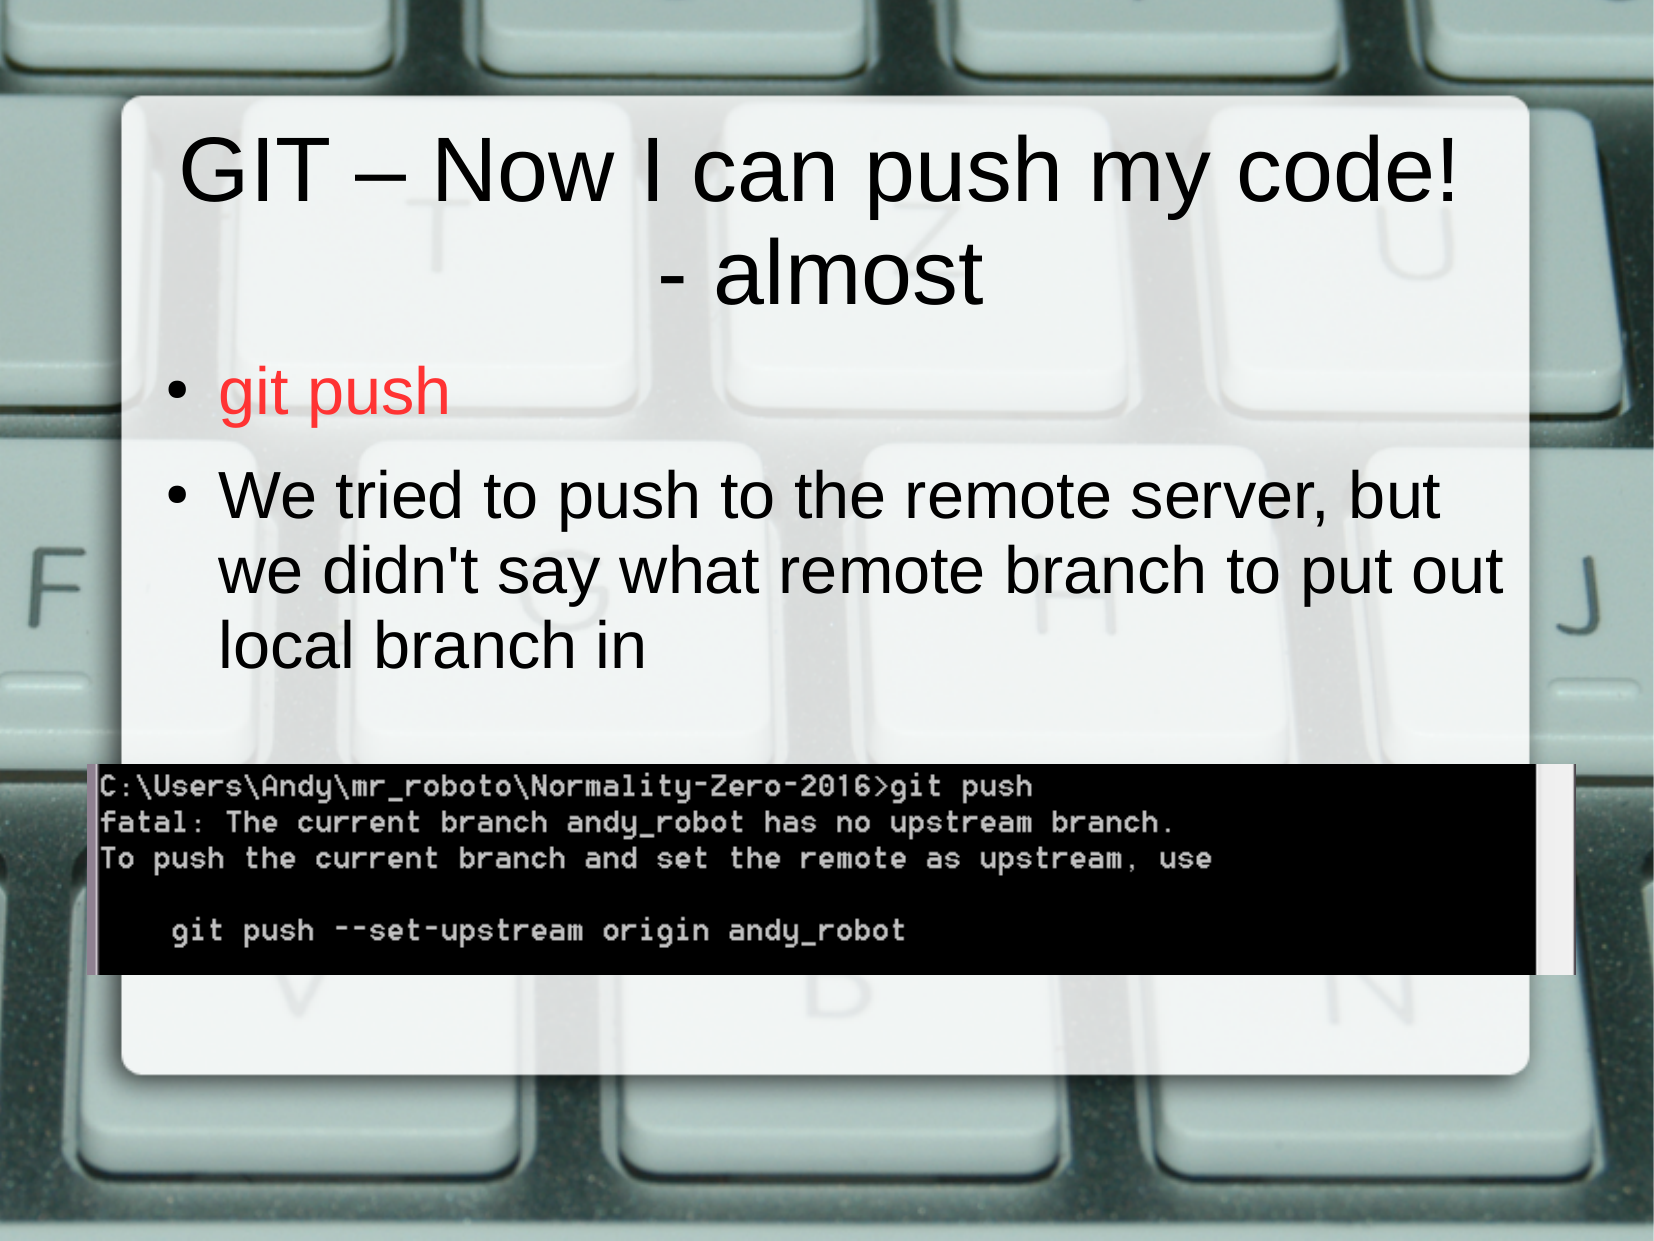

# GIT – Now I can push my code! - almost
git push
We tried to push to the remote server, but we didn't say what remote branch to put out local branch in